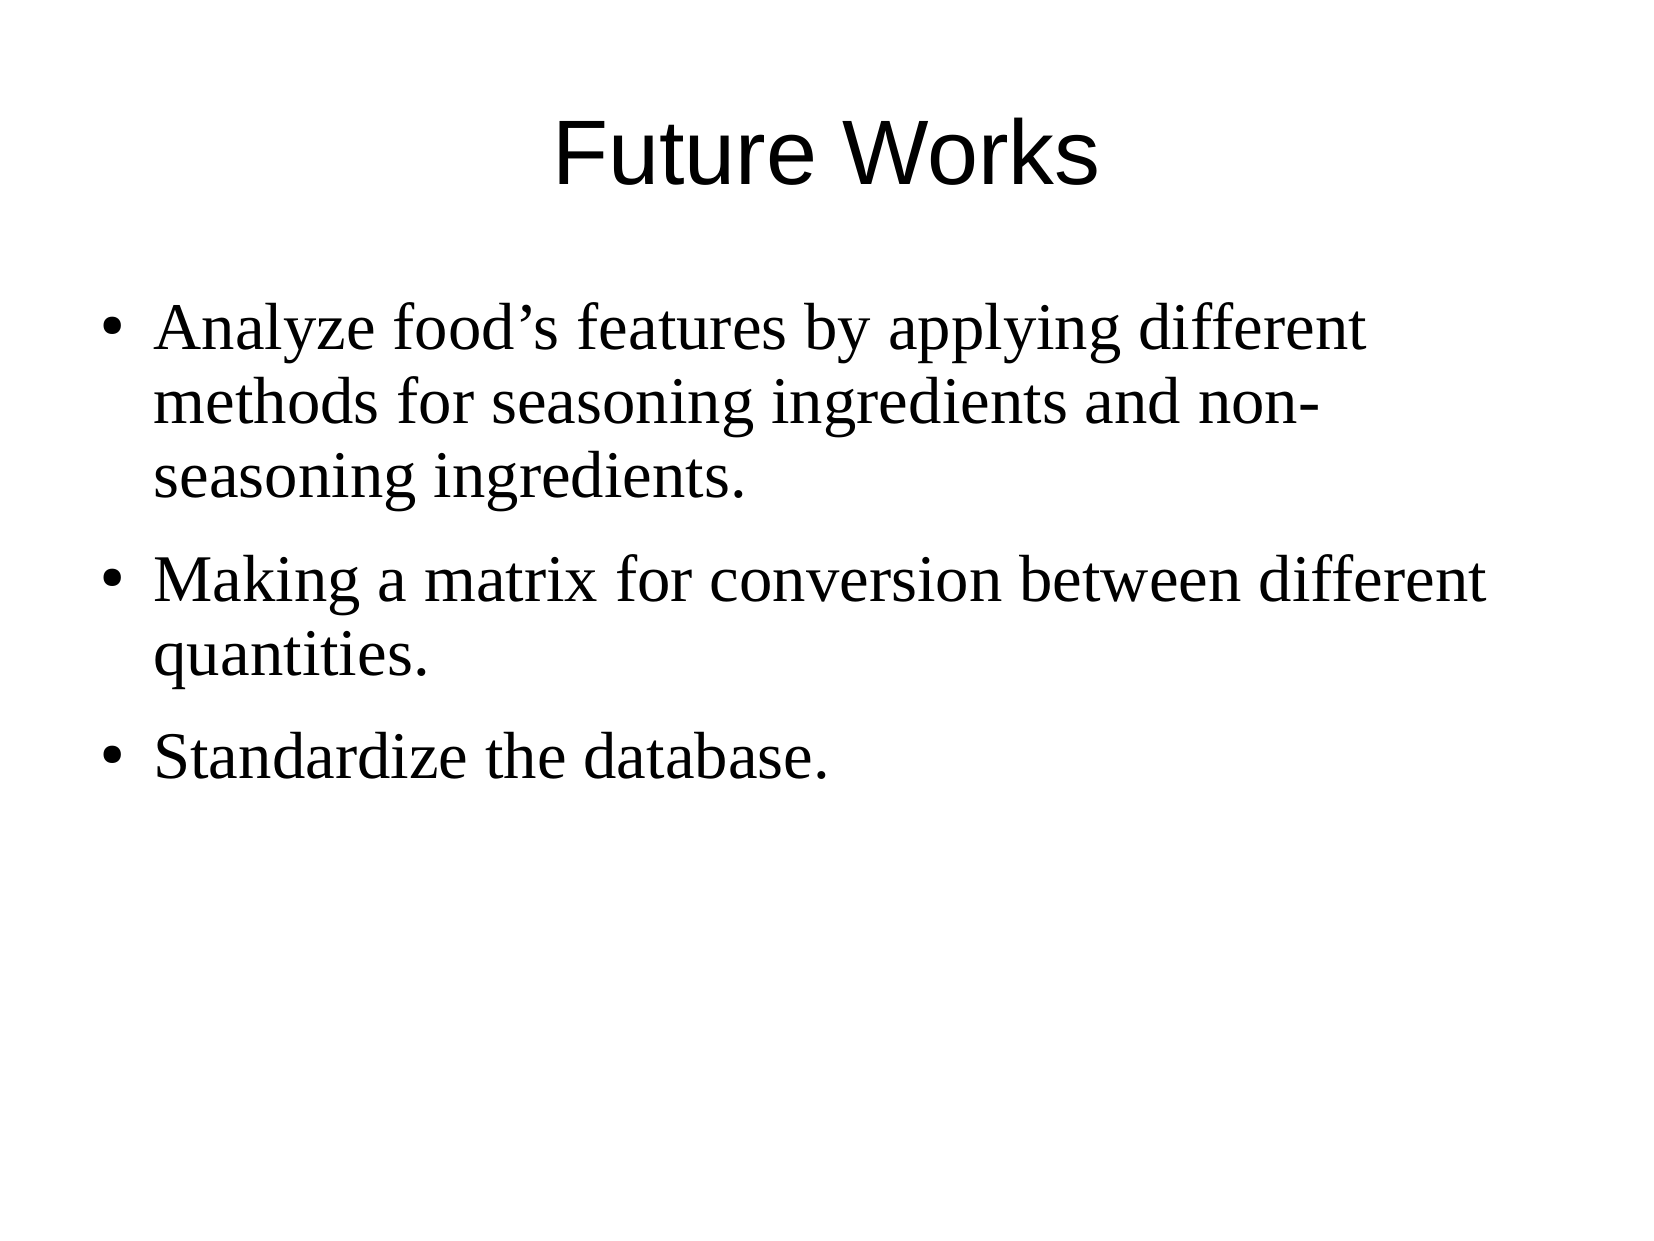

# Future Works
Analyze food’s features by applying different methods for seasoning ingredients and non-seasoning ingredients.
Making a matrix for conversion between different quantities.
Standardize the database.